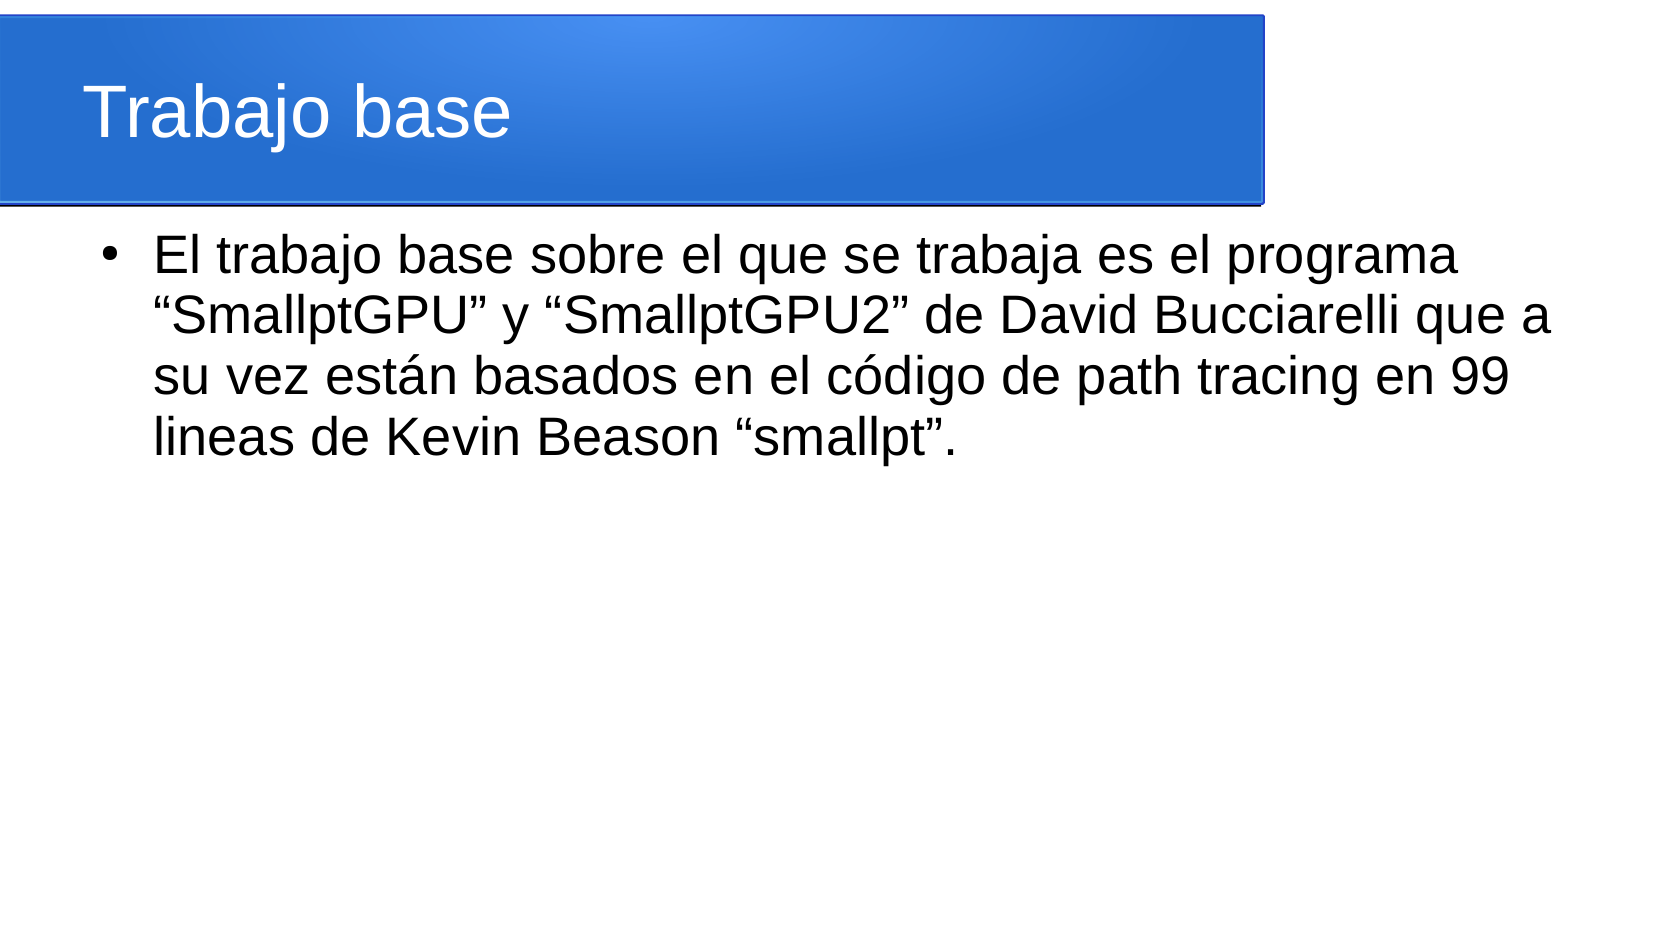

# Trabajo base
El trabajo base sobre el que se trabaja es el programa “SmallptGPU” y “SmallptGPU2” de David Bucciarelli que a su vez están basados en el código de path tracing en 99 lineas de Kevin Beason “smallpt”.